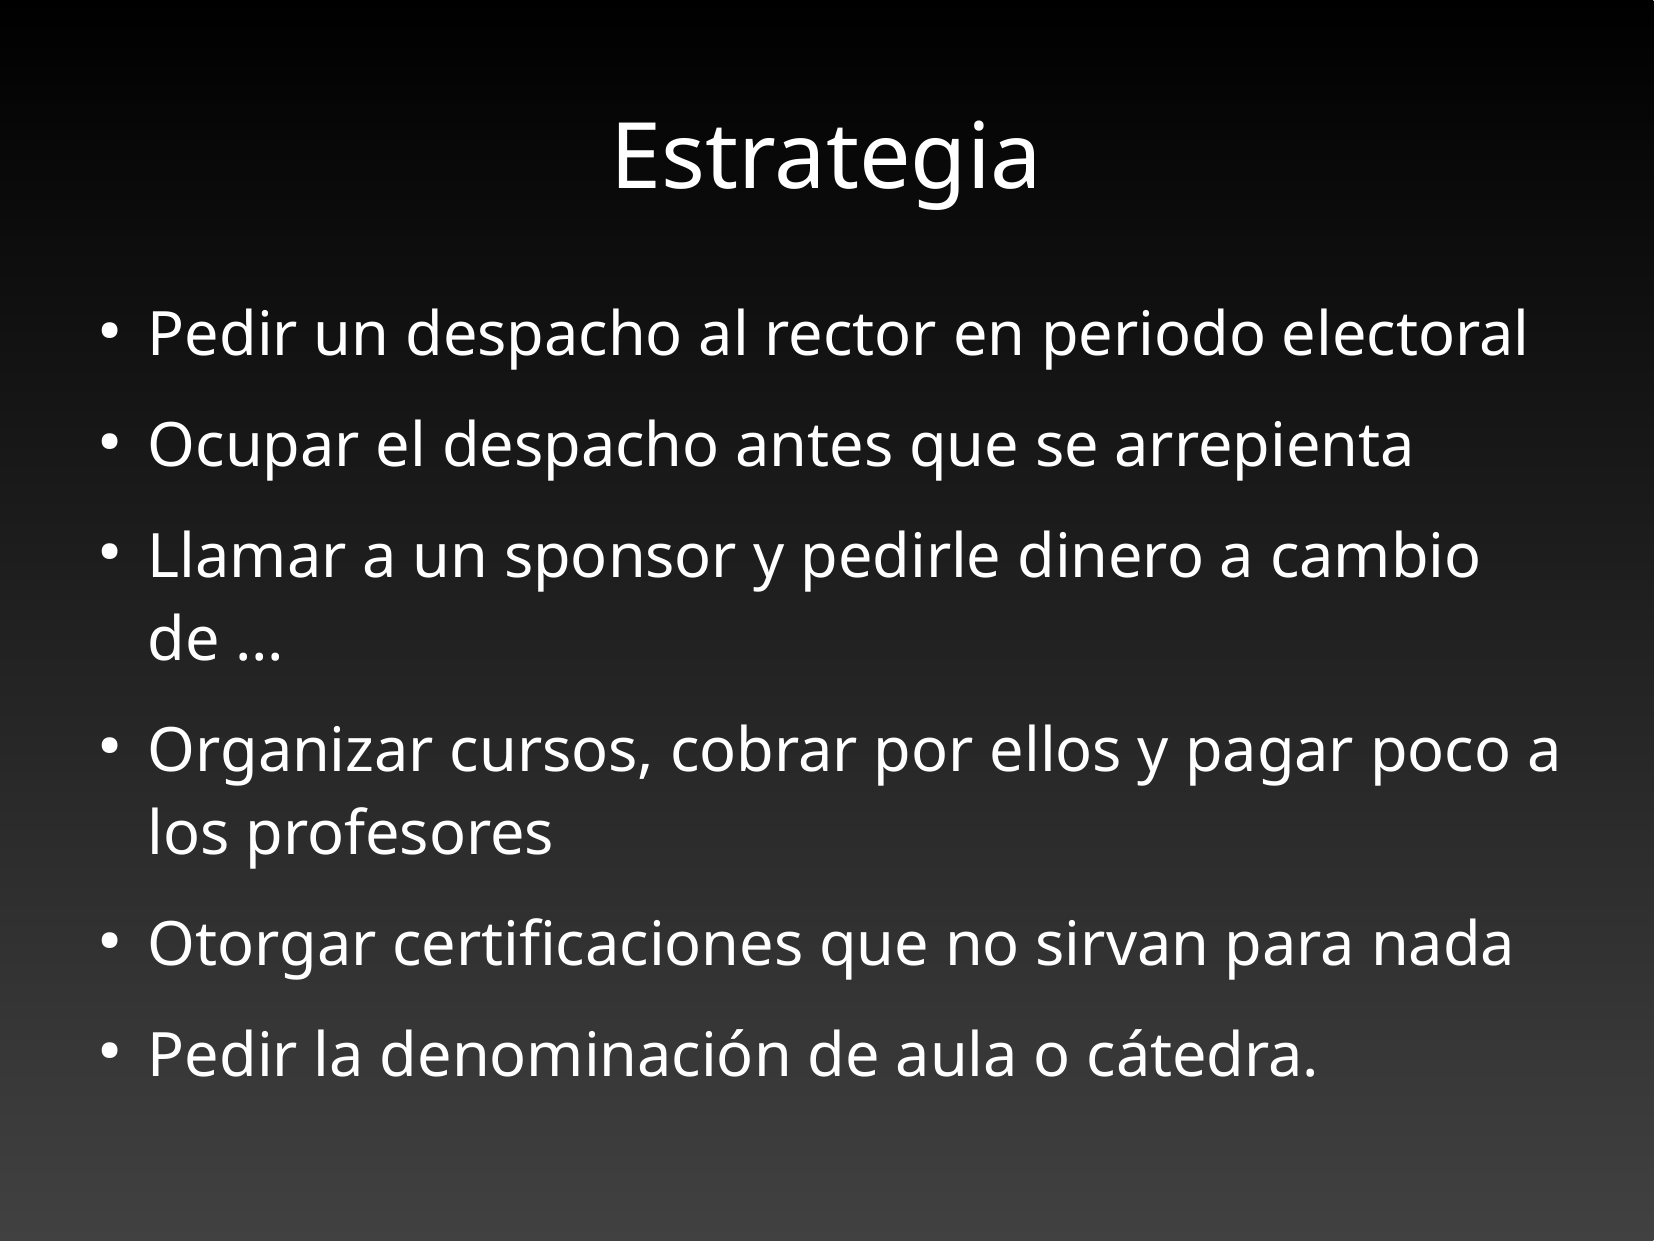

# Estrategia
Pedir un despacho al rector en periodo electoral
Ocupar el despacho antes que se arrepienta
Llamar a un sponsor y pedirle dinero a cambio de …
Organizar cursos, cobrar por ellos y pagar poco a los profesores
Otorgar certificaciones que no sirvan para nada
Pedir la denominación de aula o cátedra.